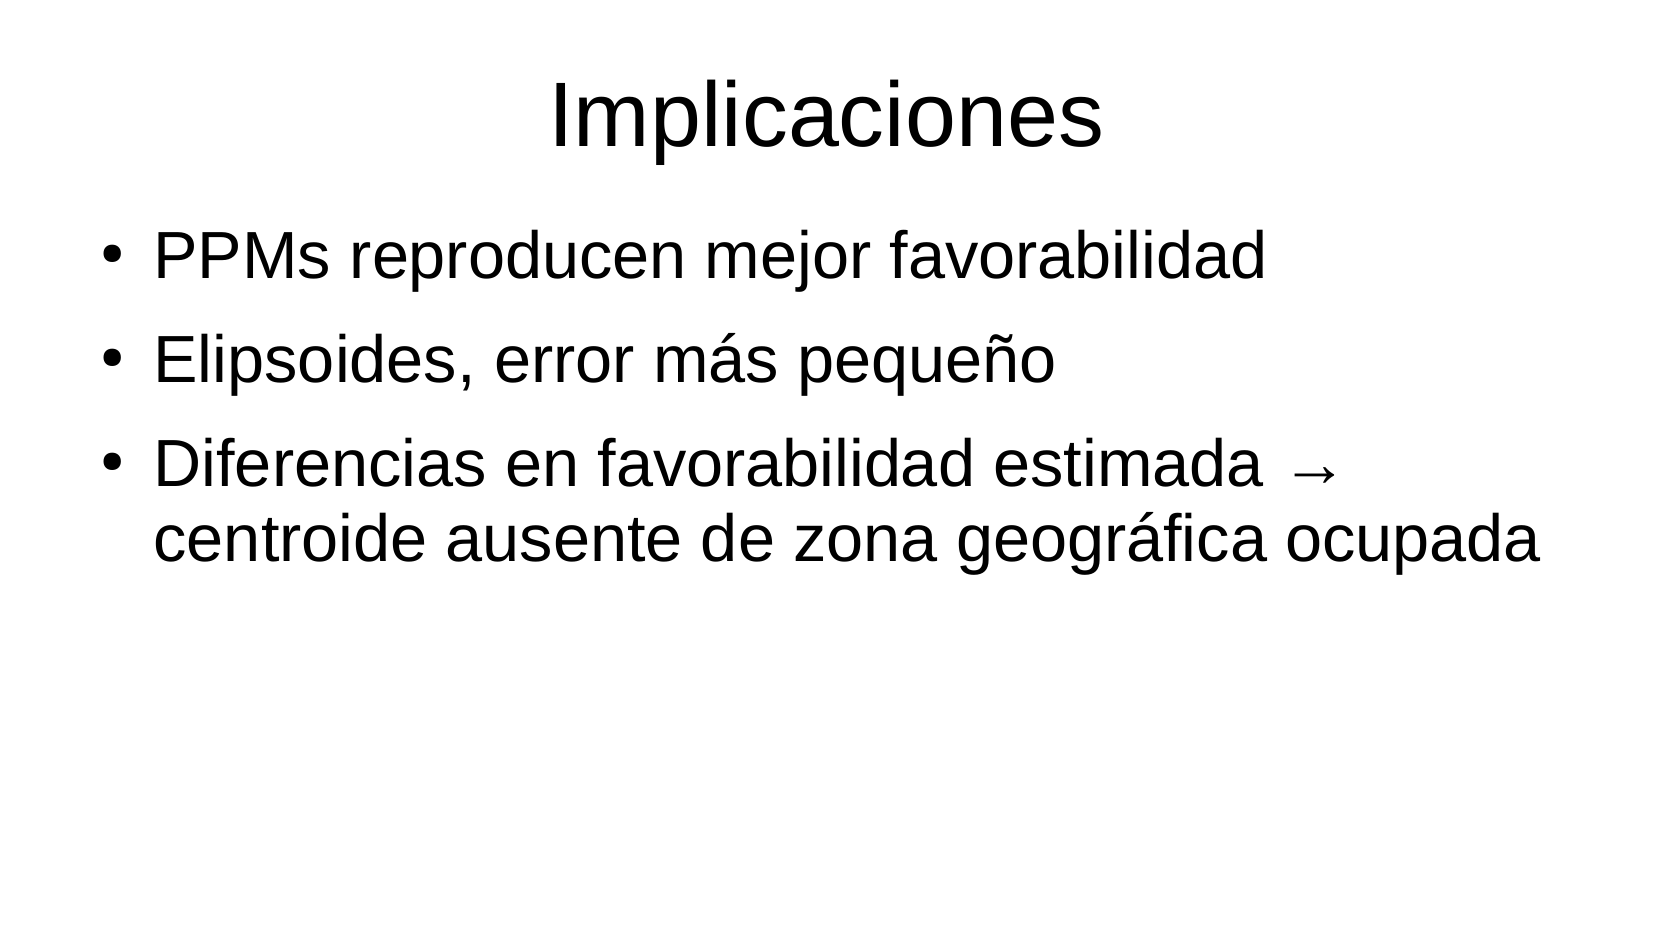

# Implicaciones
PPMs reproducen mejor favorabilidad
Elipsoides, error más pequeño
Diferencias en favorabilidad estimada → centroide ausente de zona geográfica ocupada